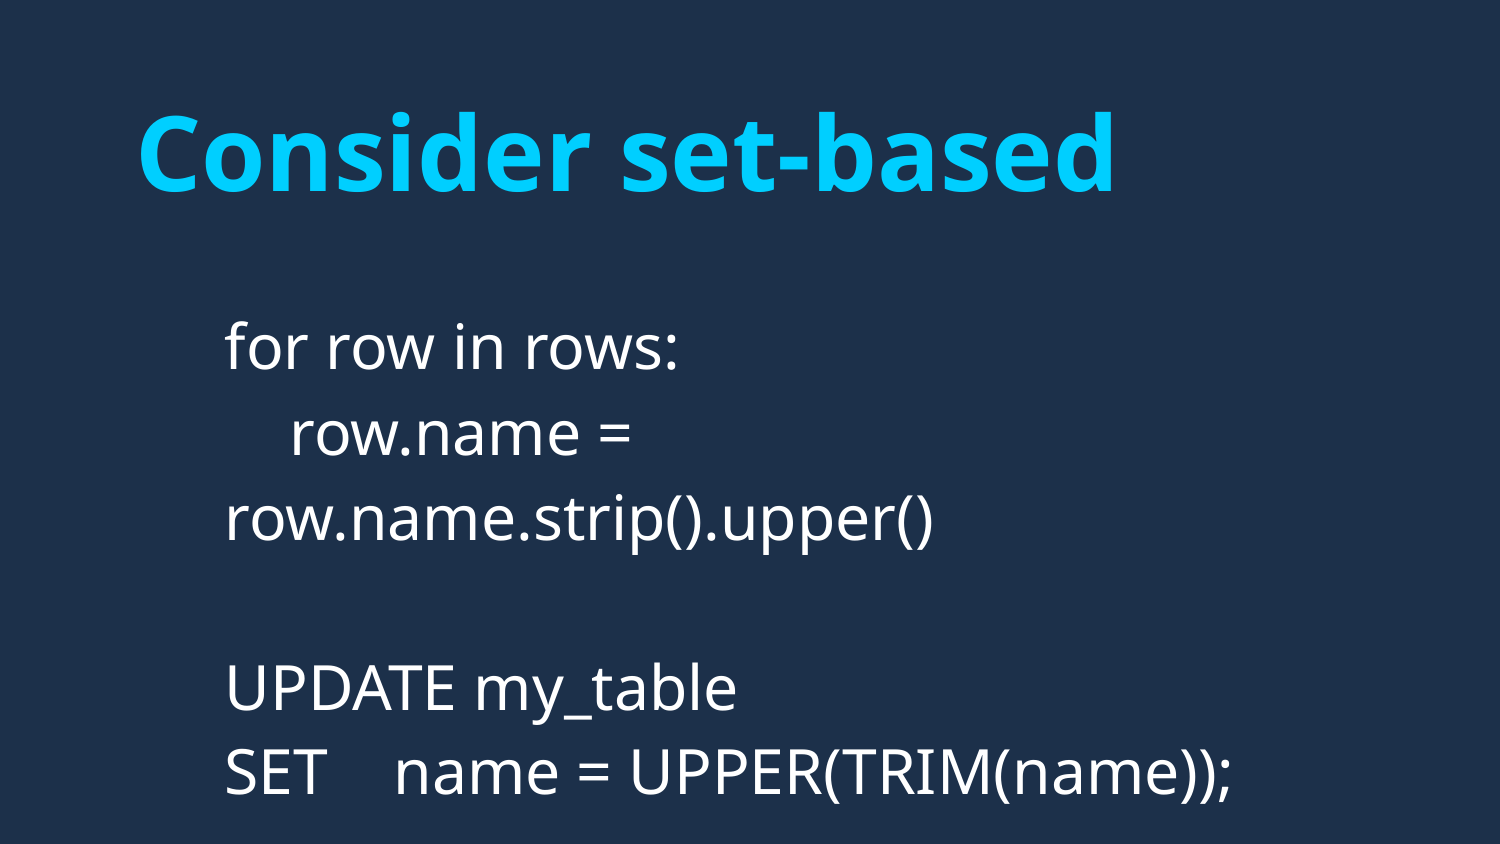

You think
Consider set-based
for row in rows:
 row.name = row.name.strip().upper()
UPDATE my_table
SET name = UPPER(TRIM(name));